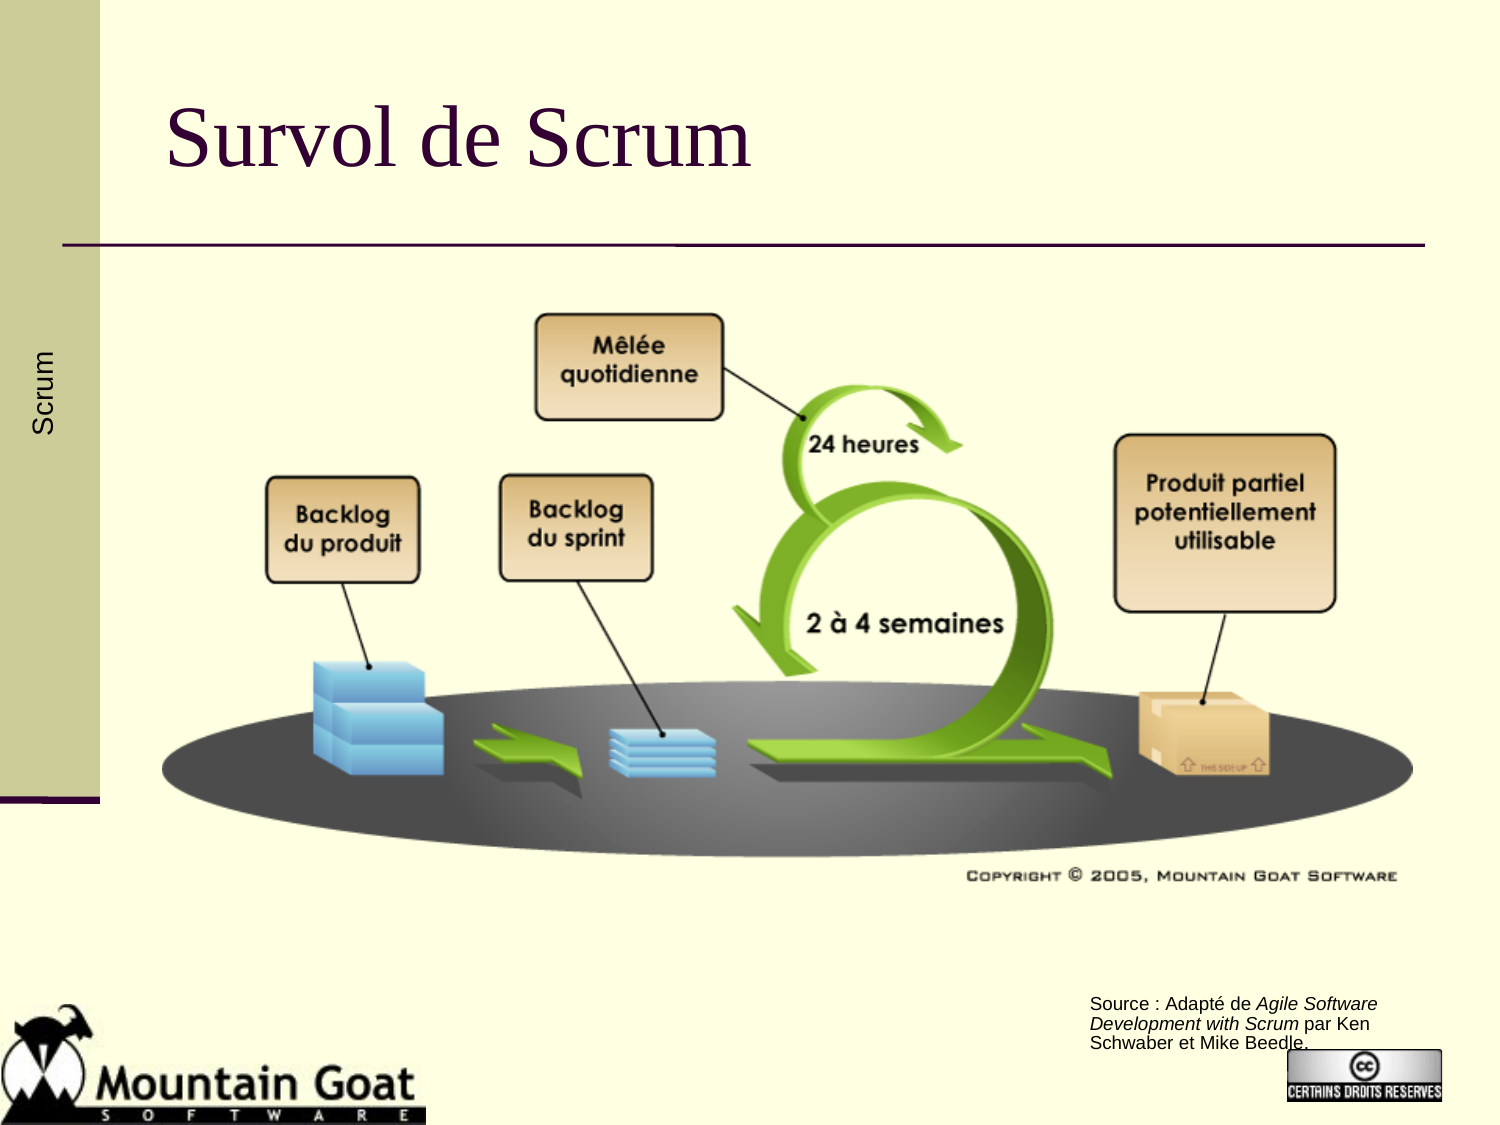

# Survol de Scrum
Scrum
Source : Adapté de Agile Software Development with Scrum par Ken Schwaber et Mike Beedle.